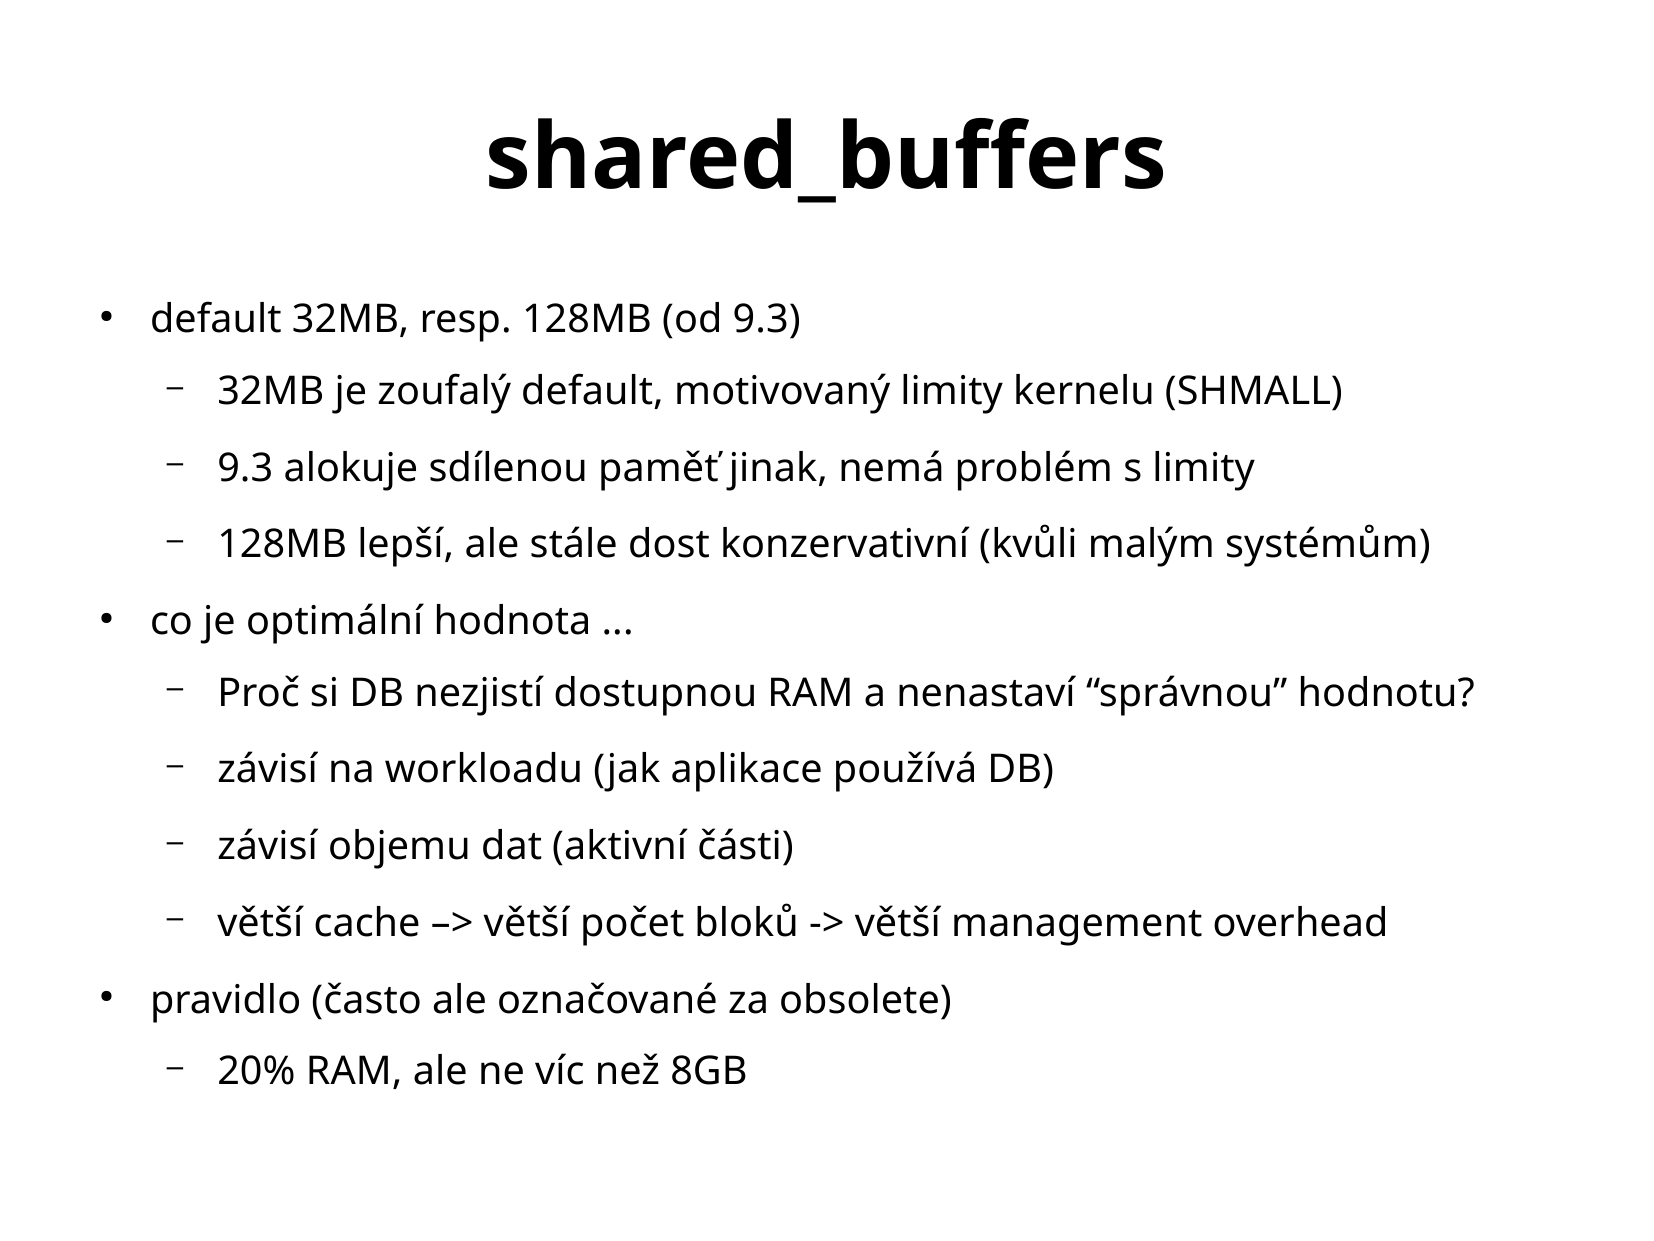

# shared_buffers
default 32MB, resp. 128MB (od 9.3)
32MB je zoufalý default, motivovaný limity kernelu (SHMALL)
9.3 alokuje sdílenou paměť jinak, nemá problém s limity
128MB lepší, ale stále dost konzervativní (kvůli malým systémům)
co je optimální hodnota ...
Proč si DB nezjistí dostupnou RAM a nenastaví “správnou” hodnotu?
závisí na workloadu (jak aplikace používá DB)
závisí objemu dat (aktivní části)
větší cache –> větší počet bloků -> větší management overhead
pravidlo (často ale označované za obsolete)
20% RAM, ale ne víc než 8GB